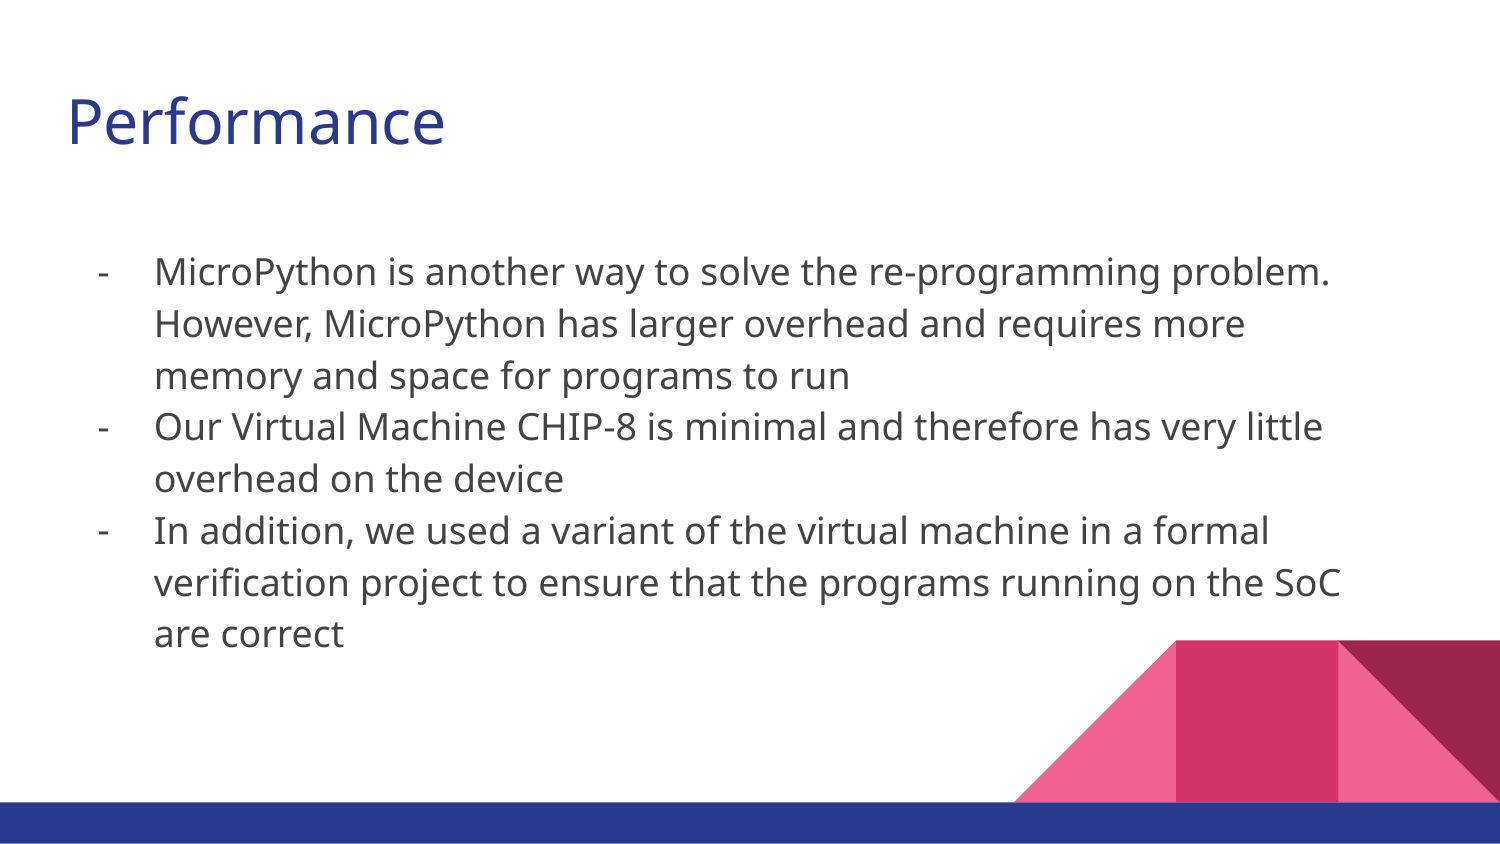

Performance
MicroPython is another way to solve the re-programming problem. However, MicroPython has larger overhead and requires more memory and space for programs to run
Our Virtual Machine CHIP-8 is minimal and therefore has very little overhead on the device
In addition, we used a variant of the virtual machine in a formal verification project to ensure that the programs running on the SoC are correct